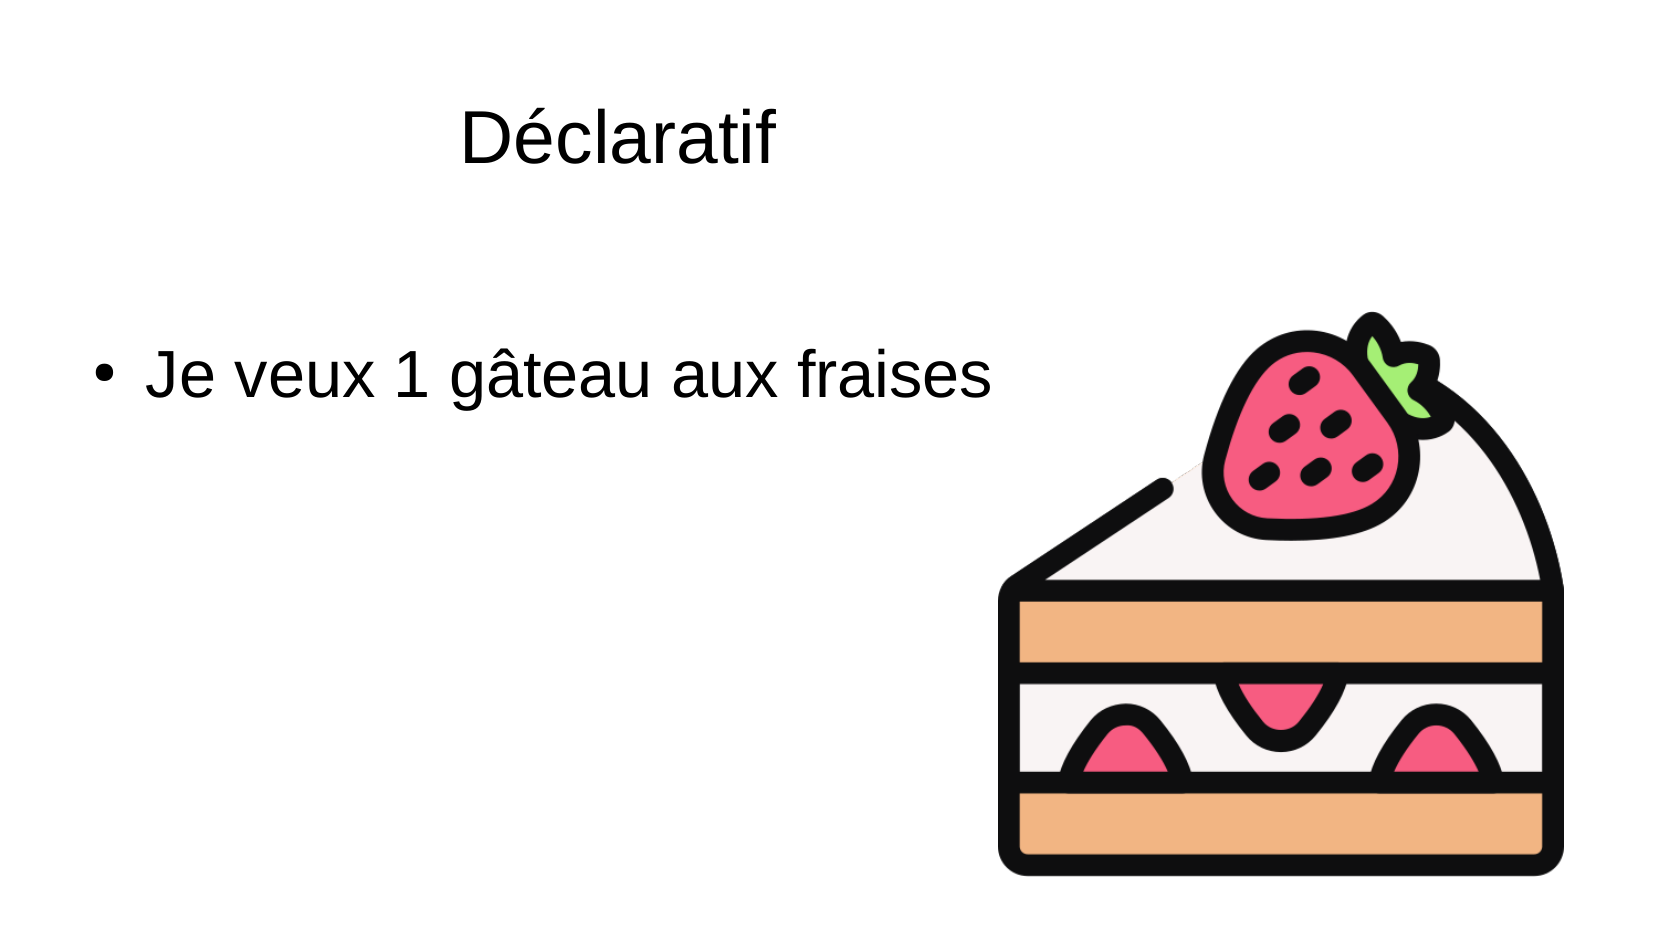

Déclaratif
# Je veux 1 gâteau aux fraises